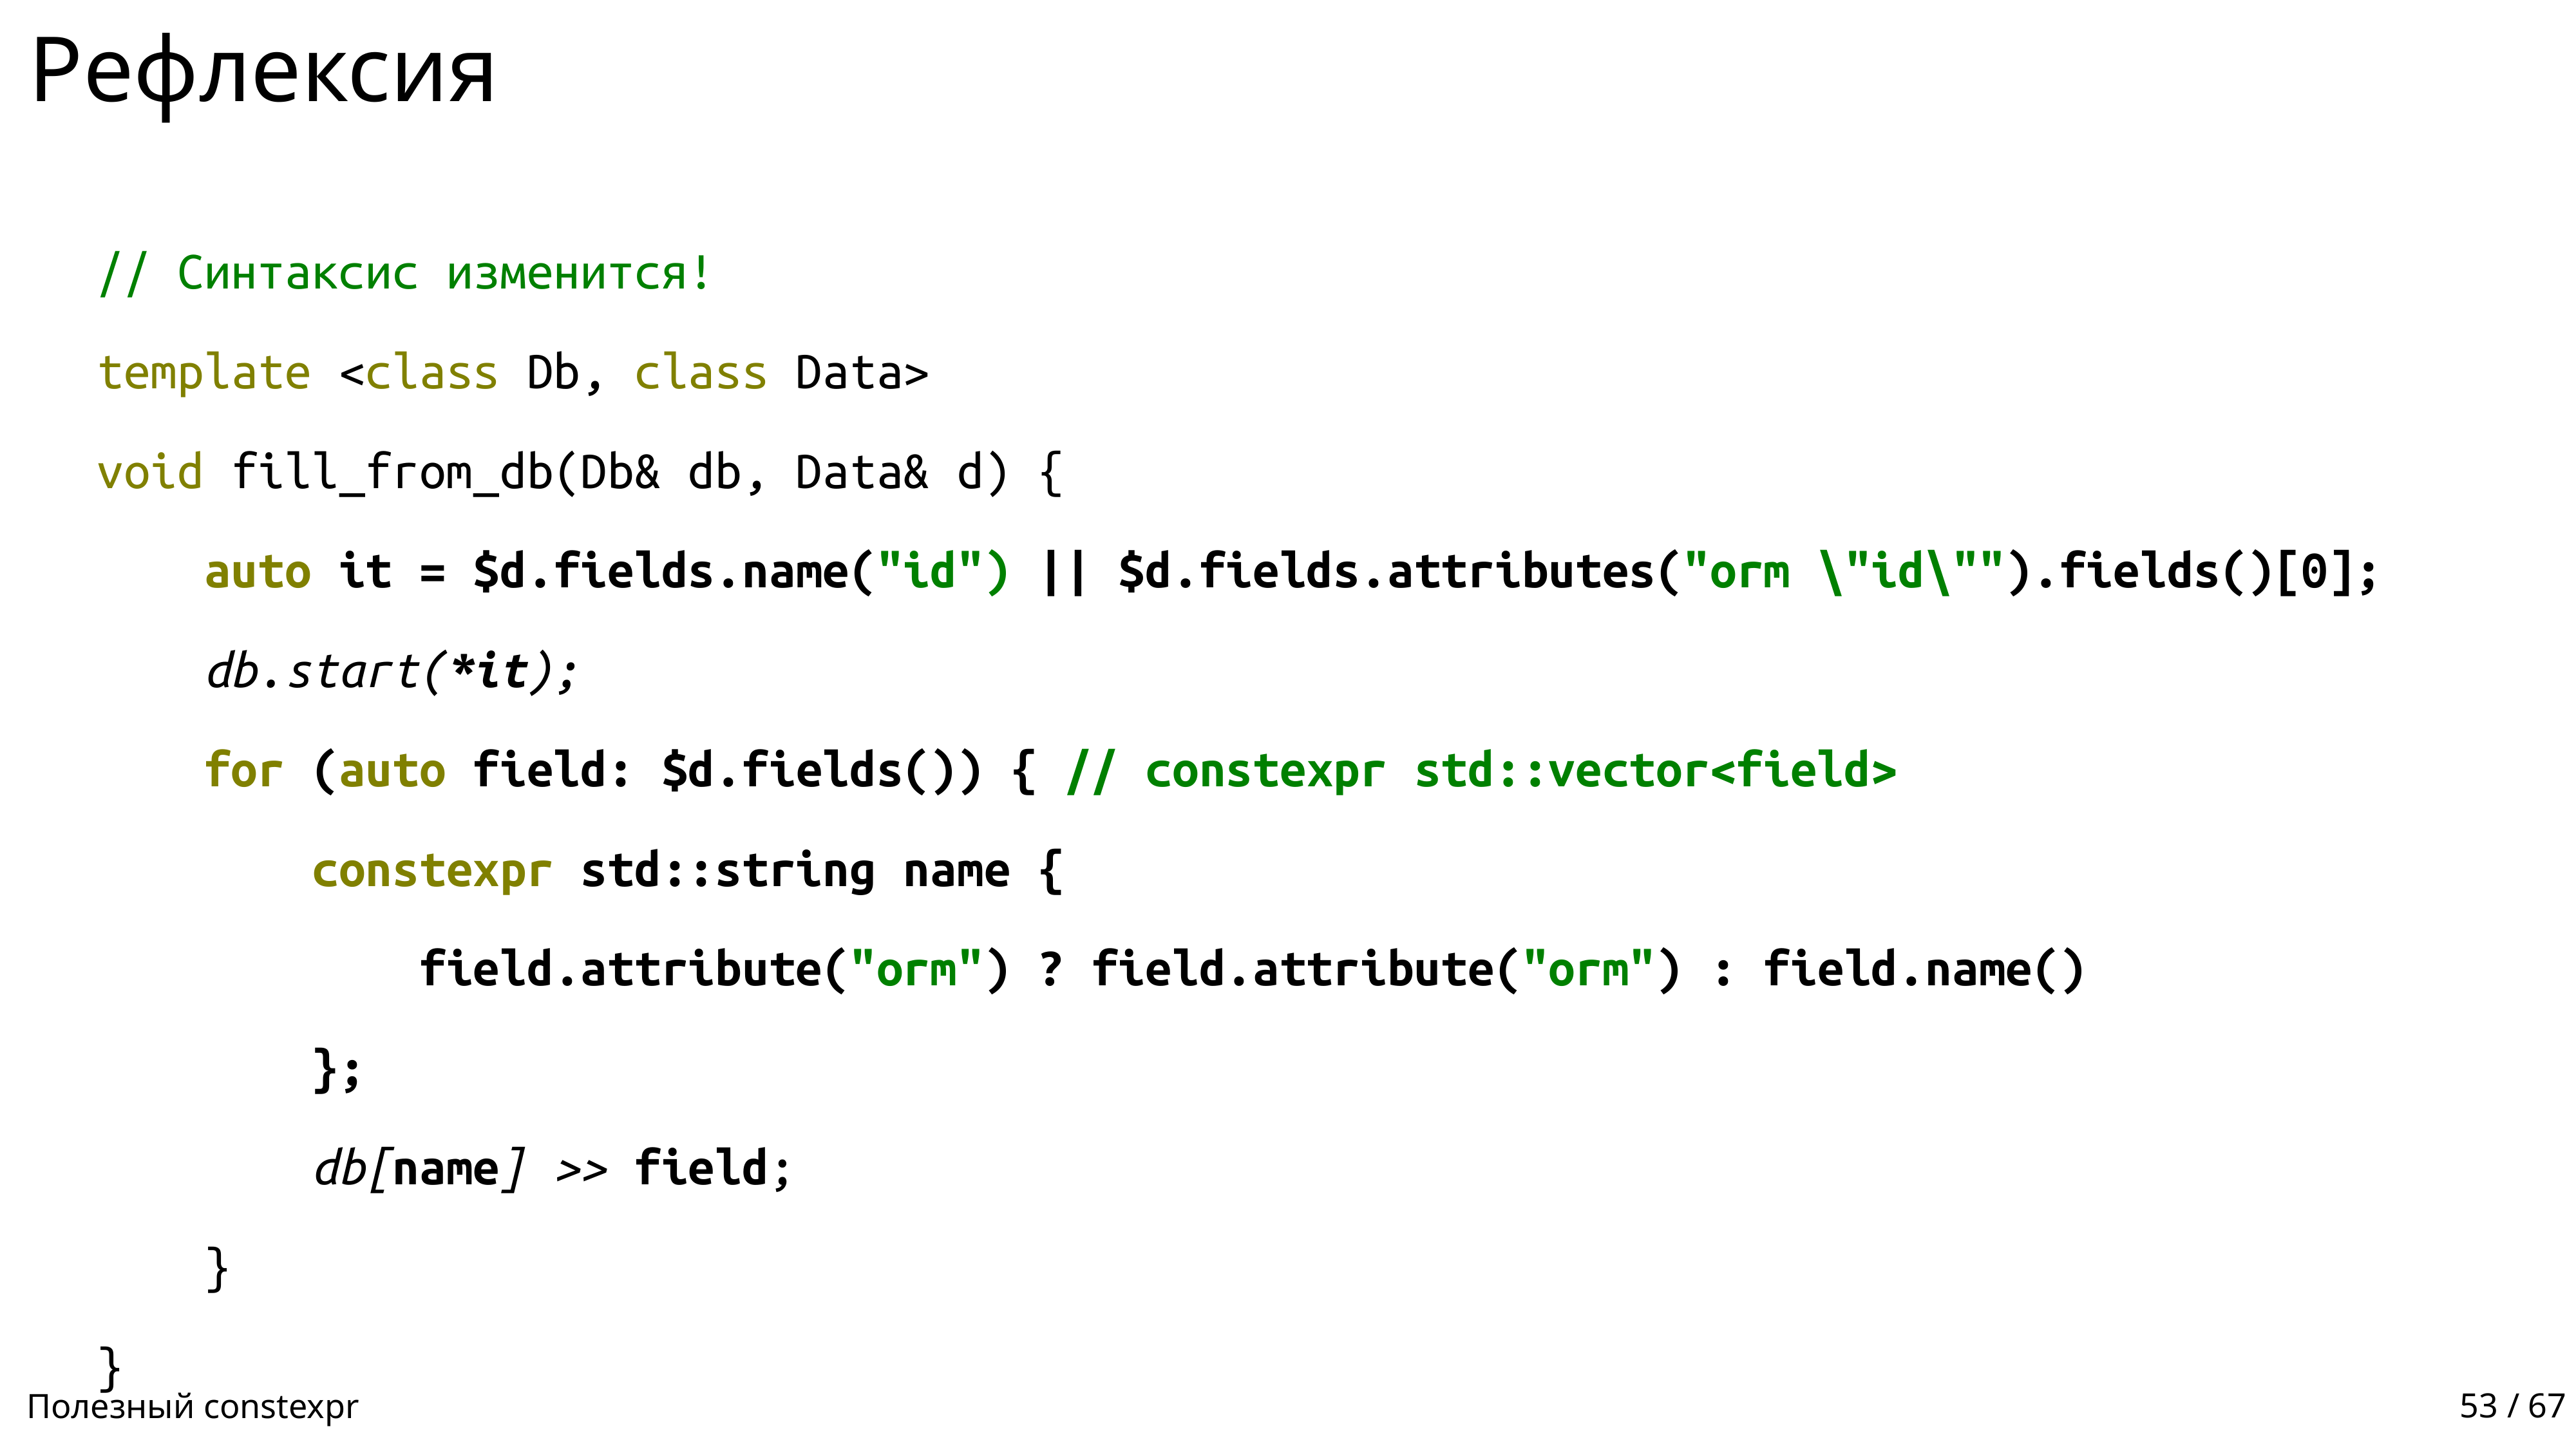

# Рефлексия
// Синтаксис изменится!
template <class Db, class Data>
void fill_from_db(Db& db, Data& d) {
 auto it = $d.fields.name("id") || $d.fields.attributes("orm \"id\"").fields()[0];
 db.start(*it);
 for (auto field: $d.fields()) { // constexpr std::vector<field>
 constexpr std::string name {
 field.attribute("orm") ? field.attribute("orm") : field.name()
 };
 db[name] >> field;
 }
}
Полезный constexpr